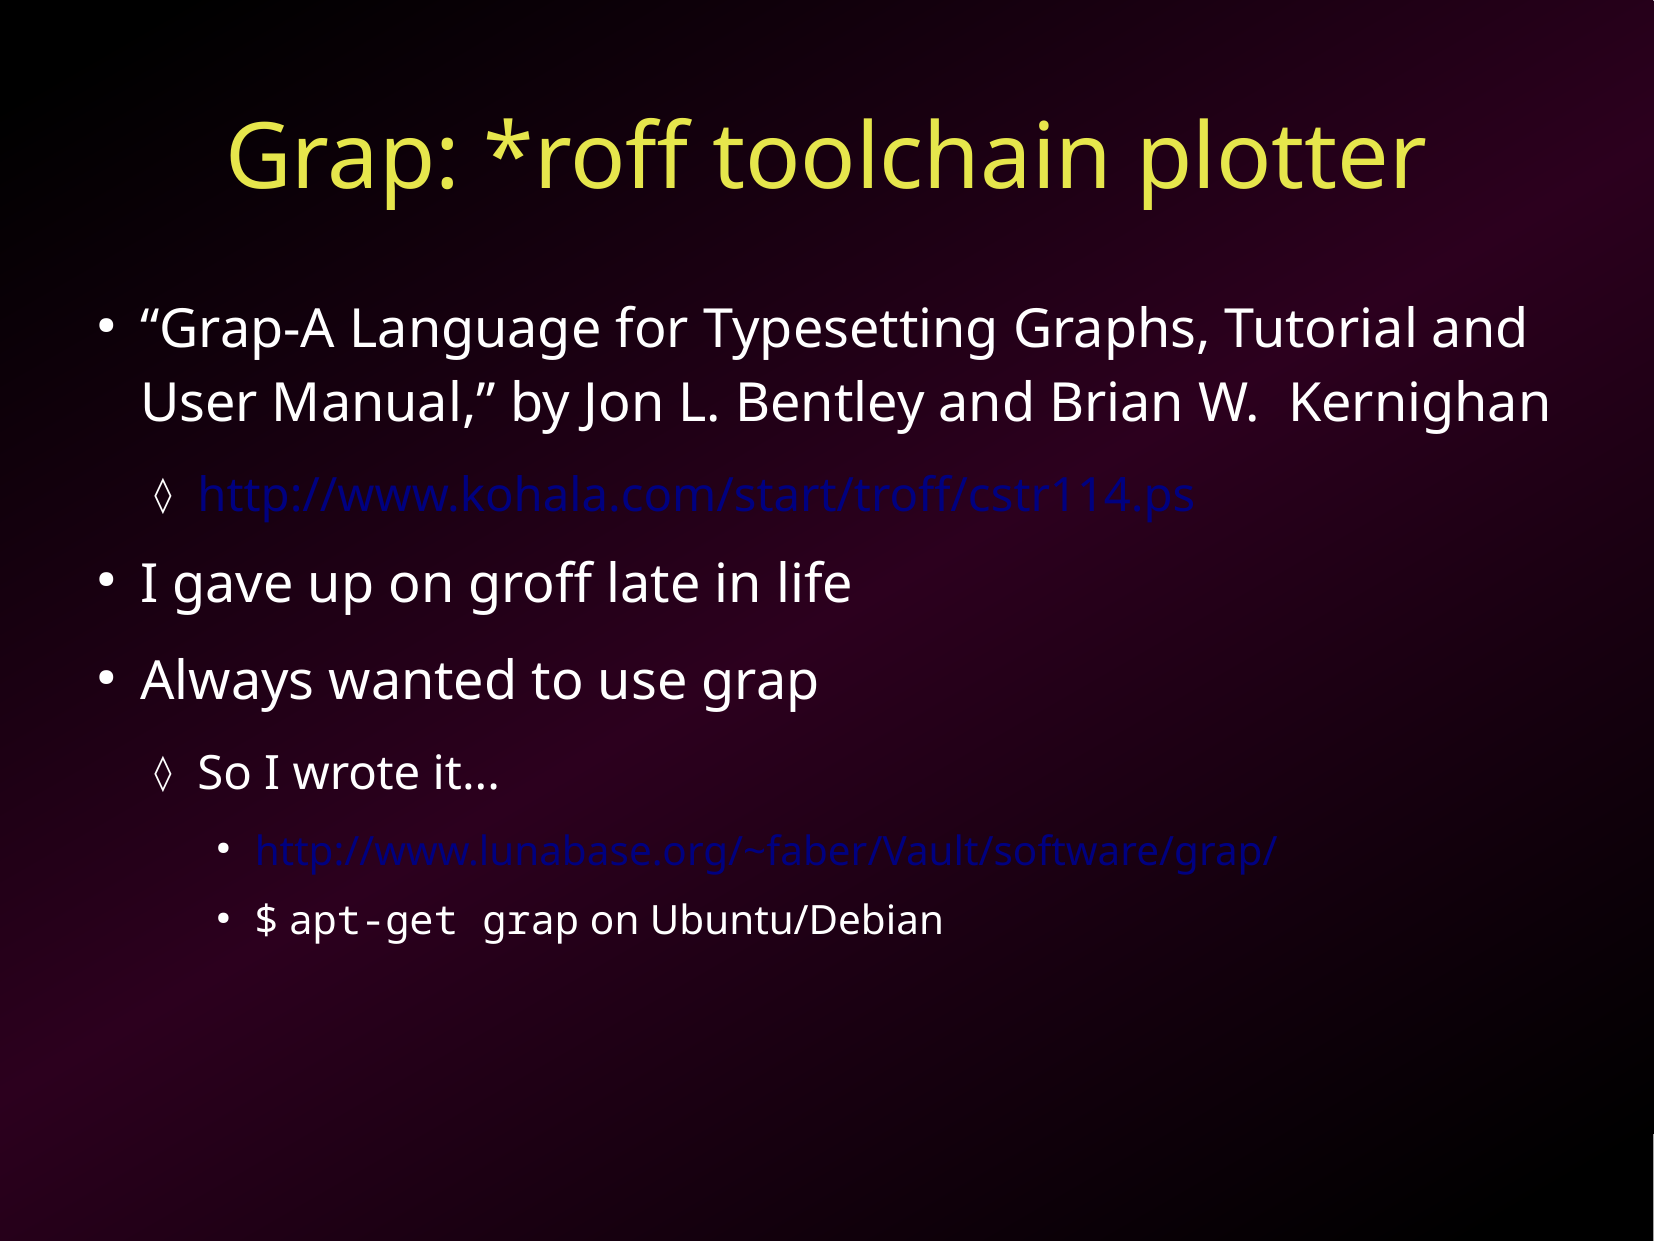

# Grap: *roff toolchain plotter
“Grap-A Language for Typesetting Graphs, Tutorial and User Manual,” by Jon L. Bentley and Brian W. Kernighan
http://www.kohala.com/start/troff/cstr114.ps
I gave up on groff late in life
Always wanted to use grap
So I wrote it...
http://www.lunabase.org/~faber/Vault/software/grap/
$ apt-get grap on Ubuntu/Debian